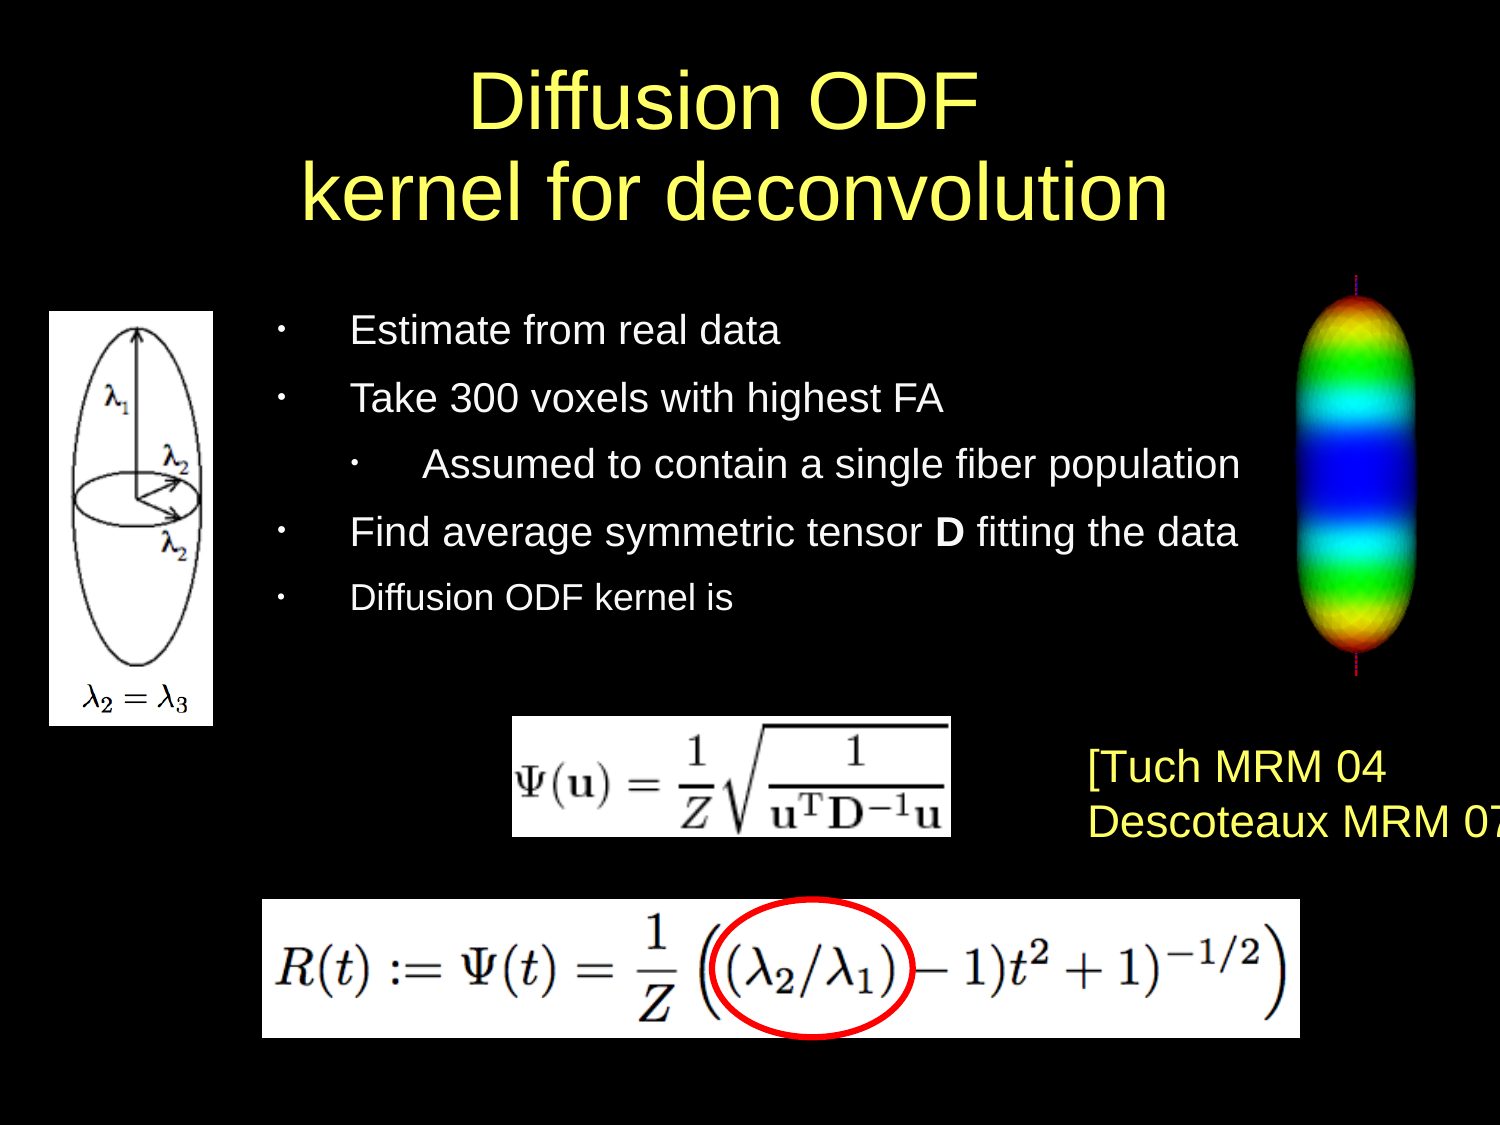

# Diffusion ODF kernel for deconvolution
Analytical ODF
[Tuch MRM 04
Descoteaux MRM 07]
Estimate from real data
Take 300 voxels with highest FA
Assumed to contain a single fiber population
Find average symmetric tensor D fitting the data
Diffusion ODF kernel is
where λ1 > λ2 are eigenvalues of D and t := cosθ